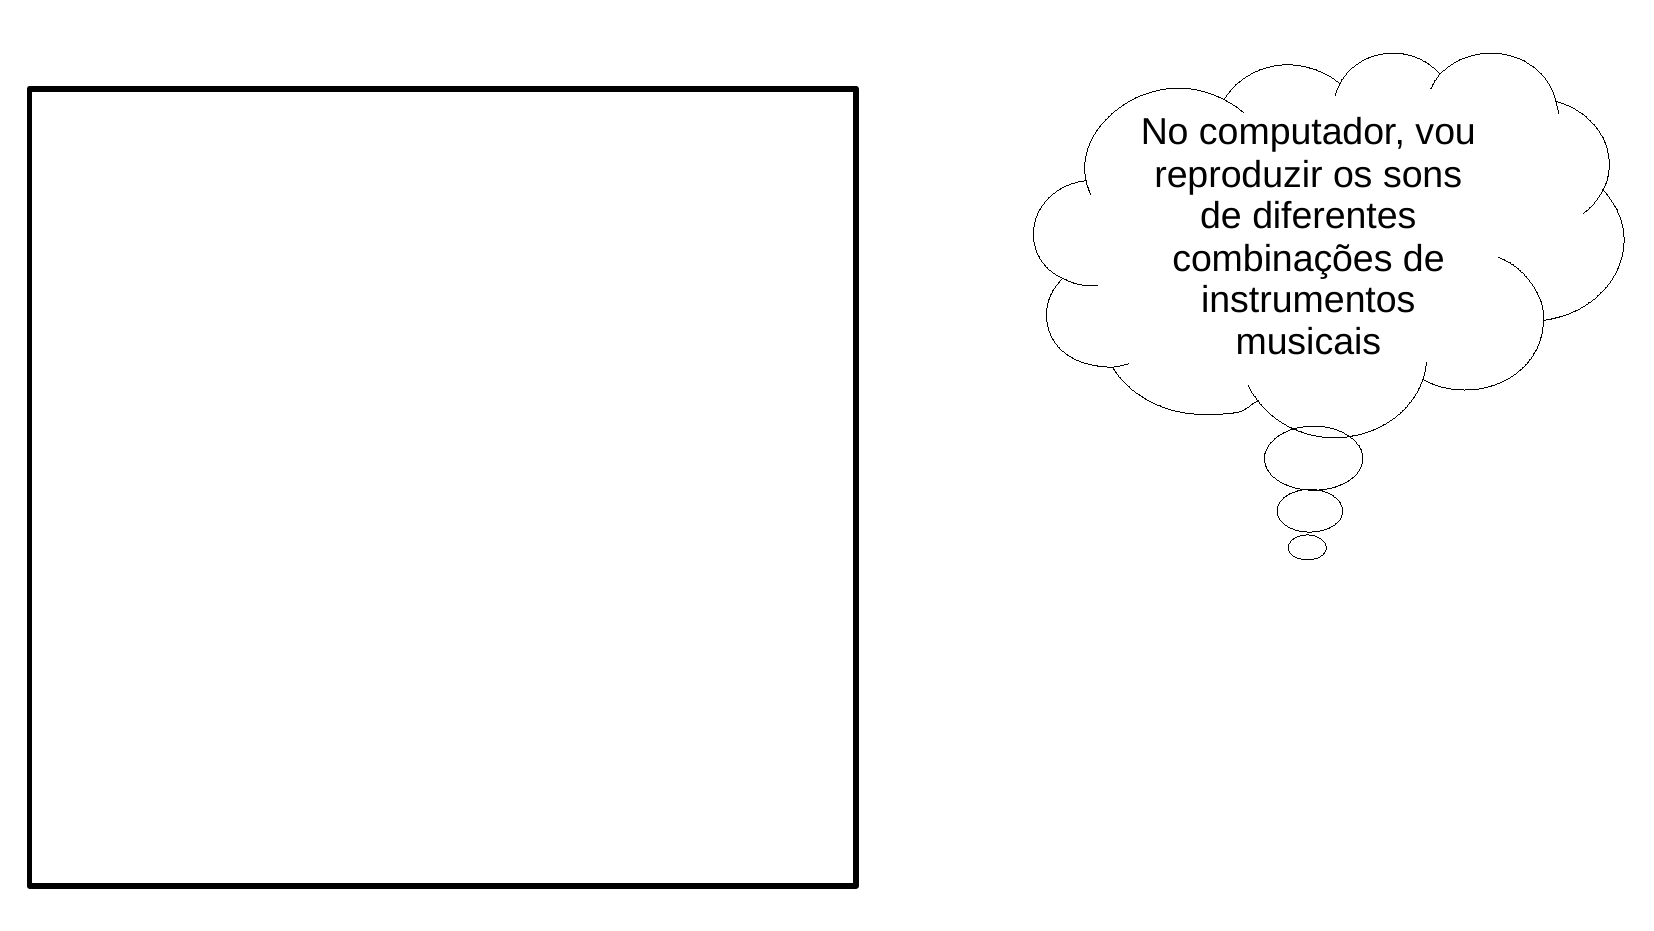

No computador, vou reproduzir os sons de diferentes combinações de instrumentos musicais